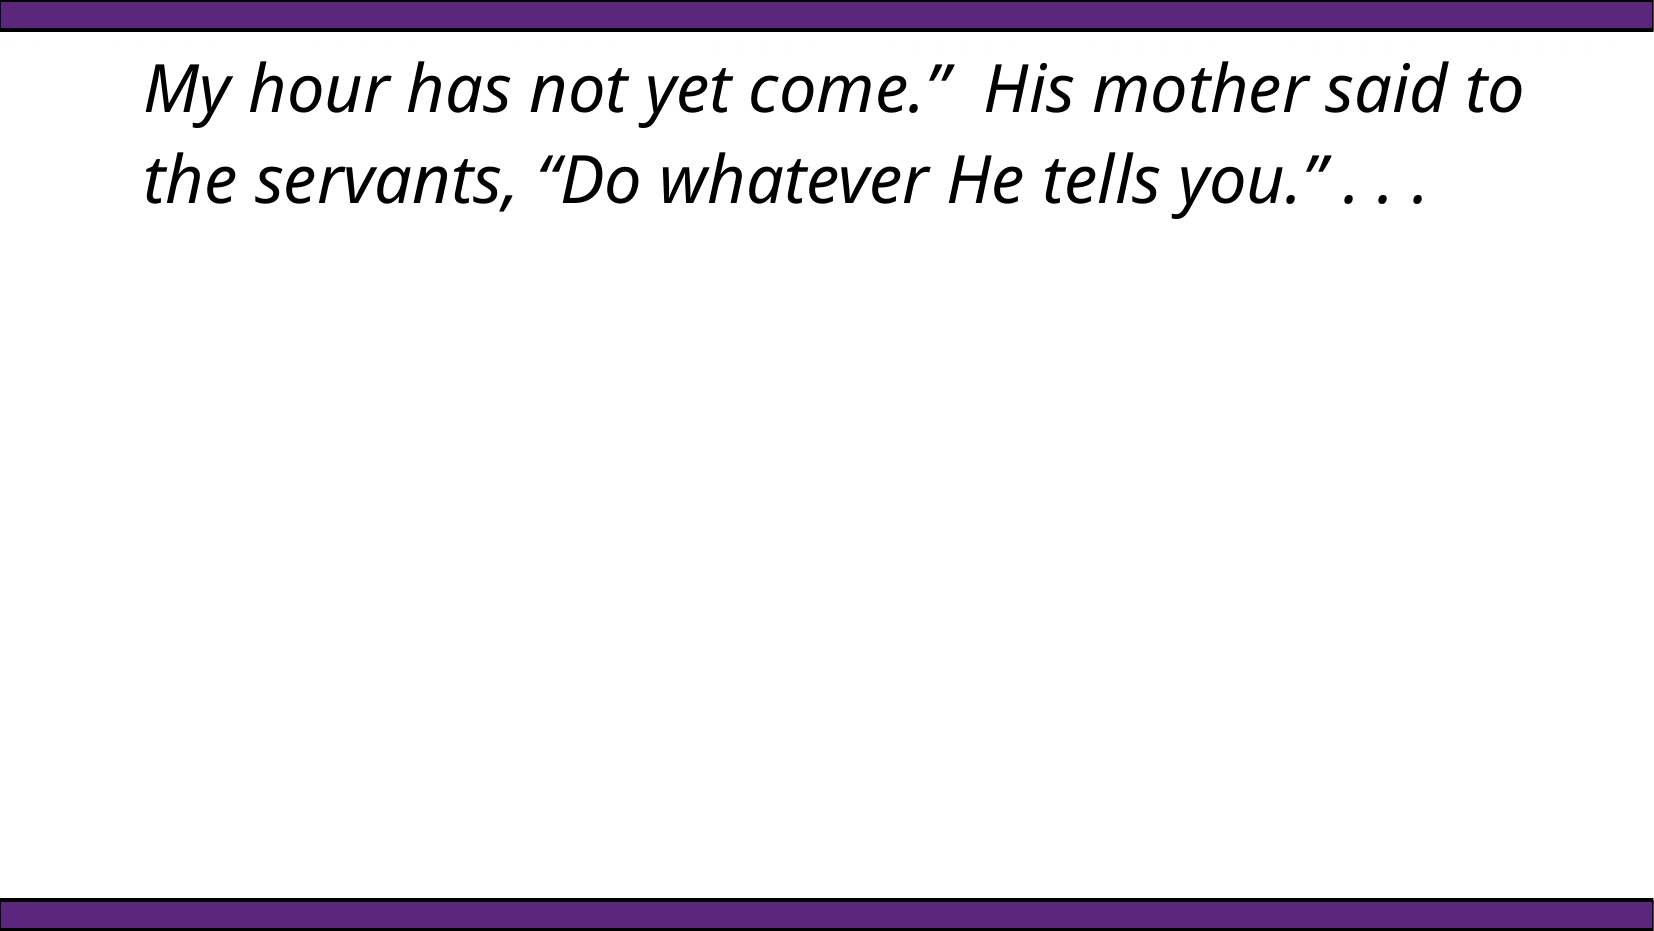

My hour has not yet come.” His mother said to
 the servants, “Do whatever He tells you.” . . .